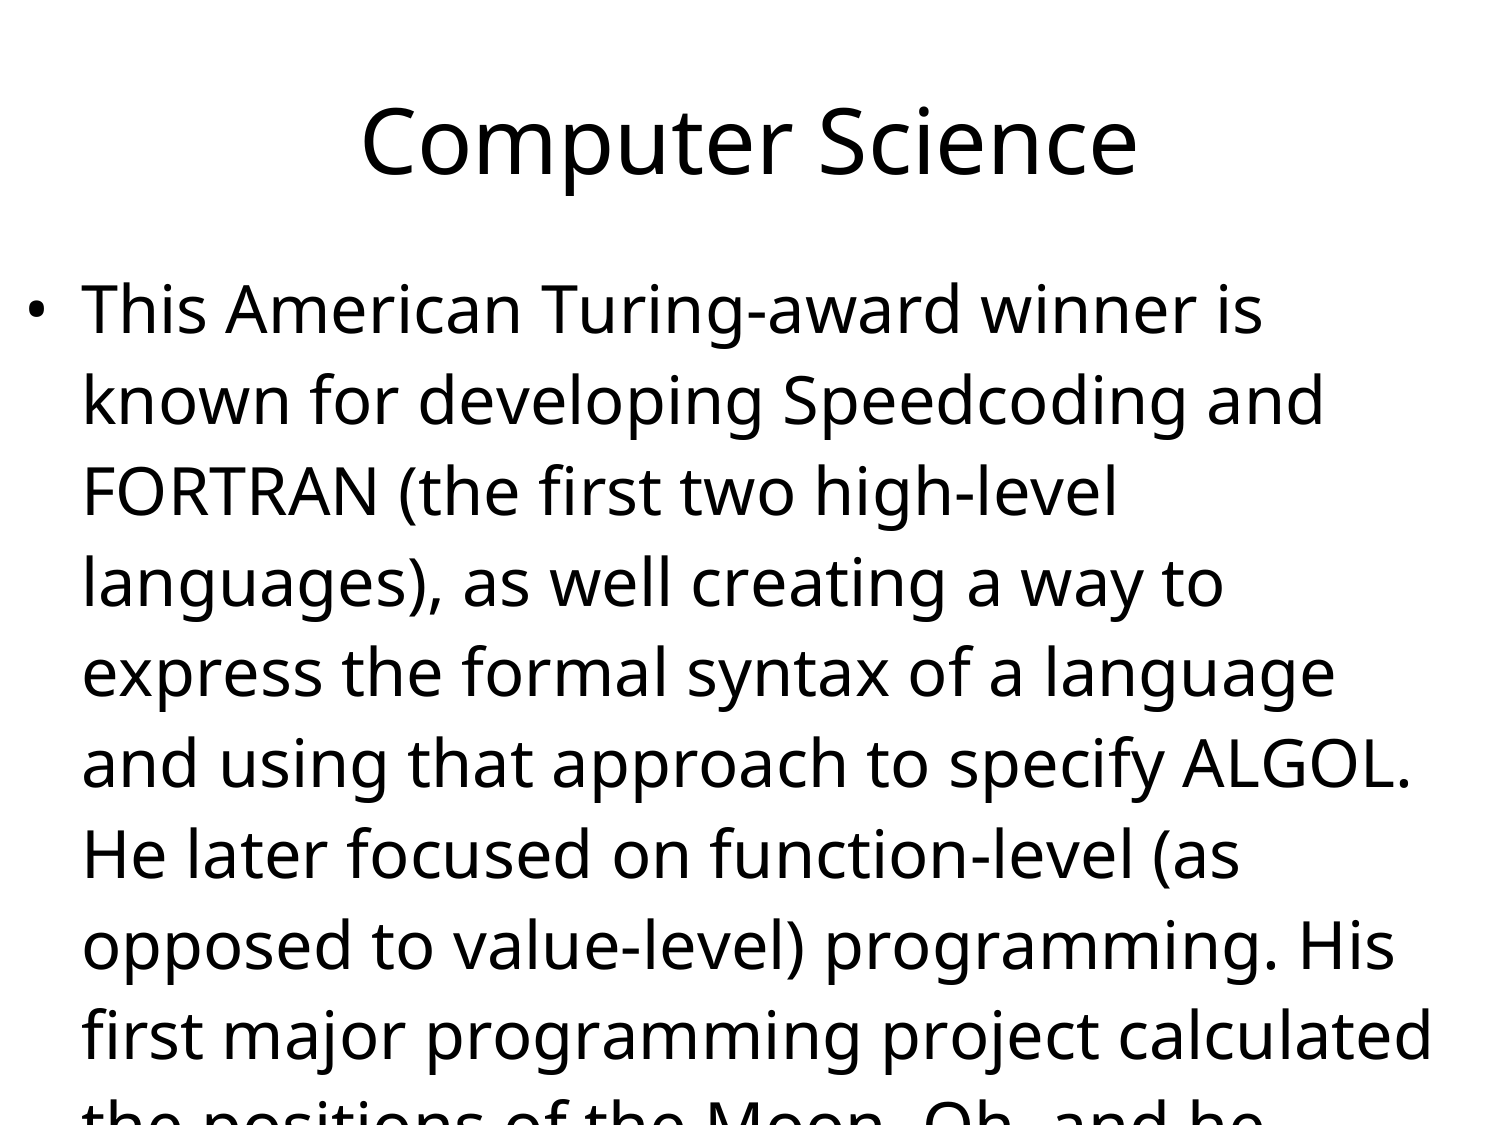

# Computer Science
This American Turing-award winner is known for developing Speedcoding and FORTRAN (the first two high-level languages), as well creating a way to express the formal syntax of a language and using that approach to specify ALGOL. He later focused on function-level (as opposed to value-level) programming. His first major programming project calculated the positions of the Moon. Oh, and he studied at UVA as an undergrad (but quit).